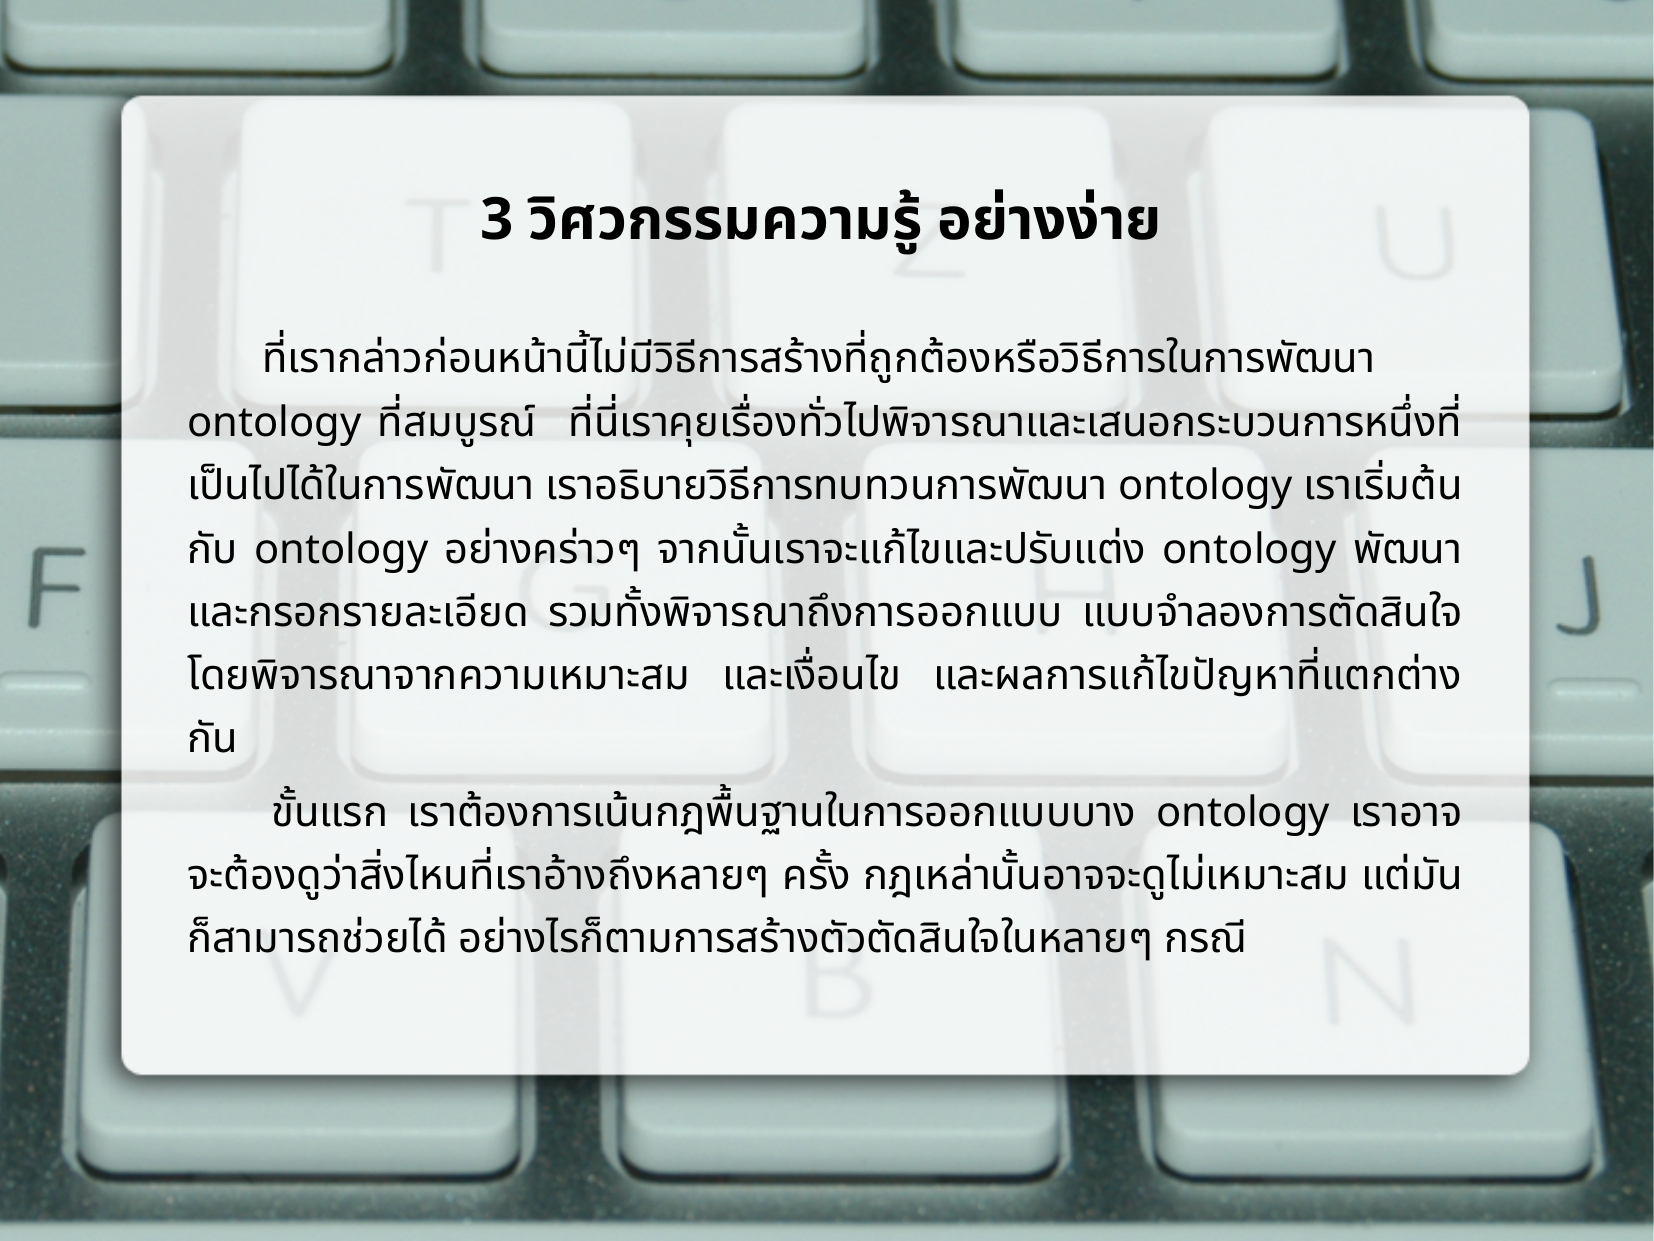

# 3 วิศวกรรมความรู้ อย่างง่าย
ที่เรากล่าวก่อนหน้านี้ไม่มีวิธีการสร้างที่ถูกต้องหรือวิธีการในการพัฒนา ontology ที่สมบูรณ์ ที่นี่เราคุยเรื่องทั่วไปพิจารณาและเสนอกระบวนการหนึ่งที่เป็นไปได้ในการพัฒนา เราอธิบายวิธีการทบทวนการพัฒนา ontology เราเริ่มต้นกับ ontology อย่างคร่าวๆ จากนั้นเราจะแก้ไขและปรับแต่ง ontology พัฒนาและกรอกรายละเอียด รวมทั้งพิจารณาถึงการออกแบบ แบบจำลองการตัดสินใจ โดยพิจารณาจากความเหมาะสม และเงื่อนไข และผลการแก้ไขปัญหาที่แตกต่างกัน
 	ขั้นแรก เราต้องการเน้นกฎพื้นฐานในการออกแบบบาง ontology เราอาจจะต้องดูว่าสิ่งไหนที่เราอ้างถึงหลายๆ ครั้ง กฎเหล่านั้นอาจจะดูไม่เหมาะสม แต่มันก็สามารถช่วยได้ อย่างไรก็ตามการสร้างตัวตัดสินใจในหลายๆ กรณี